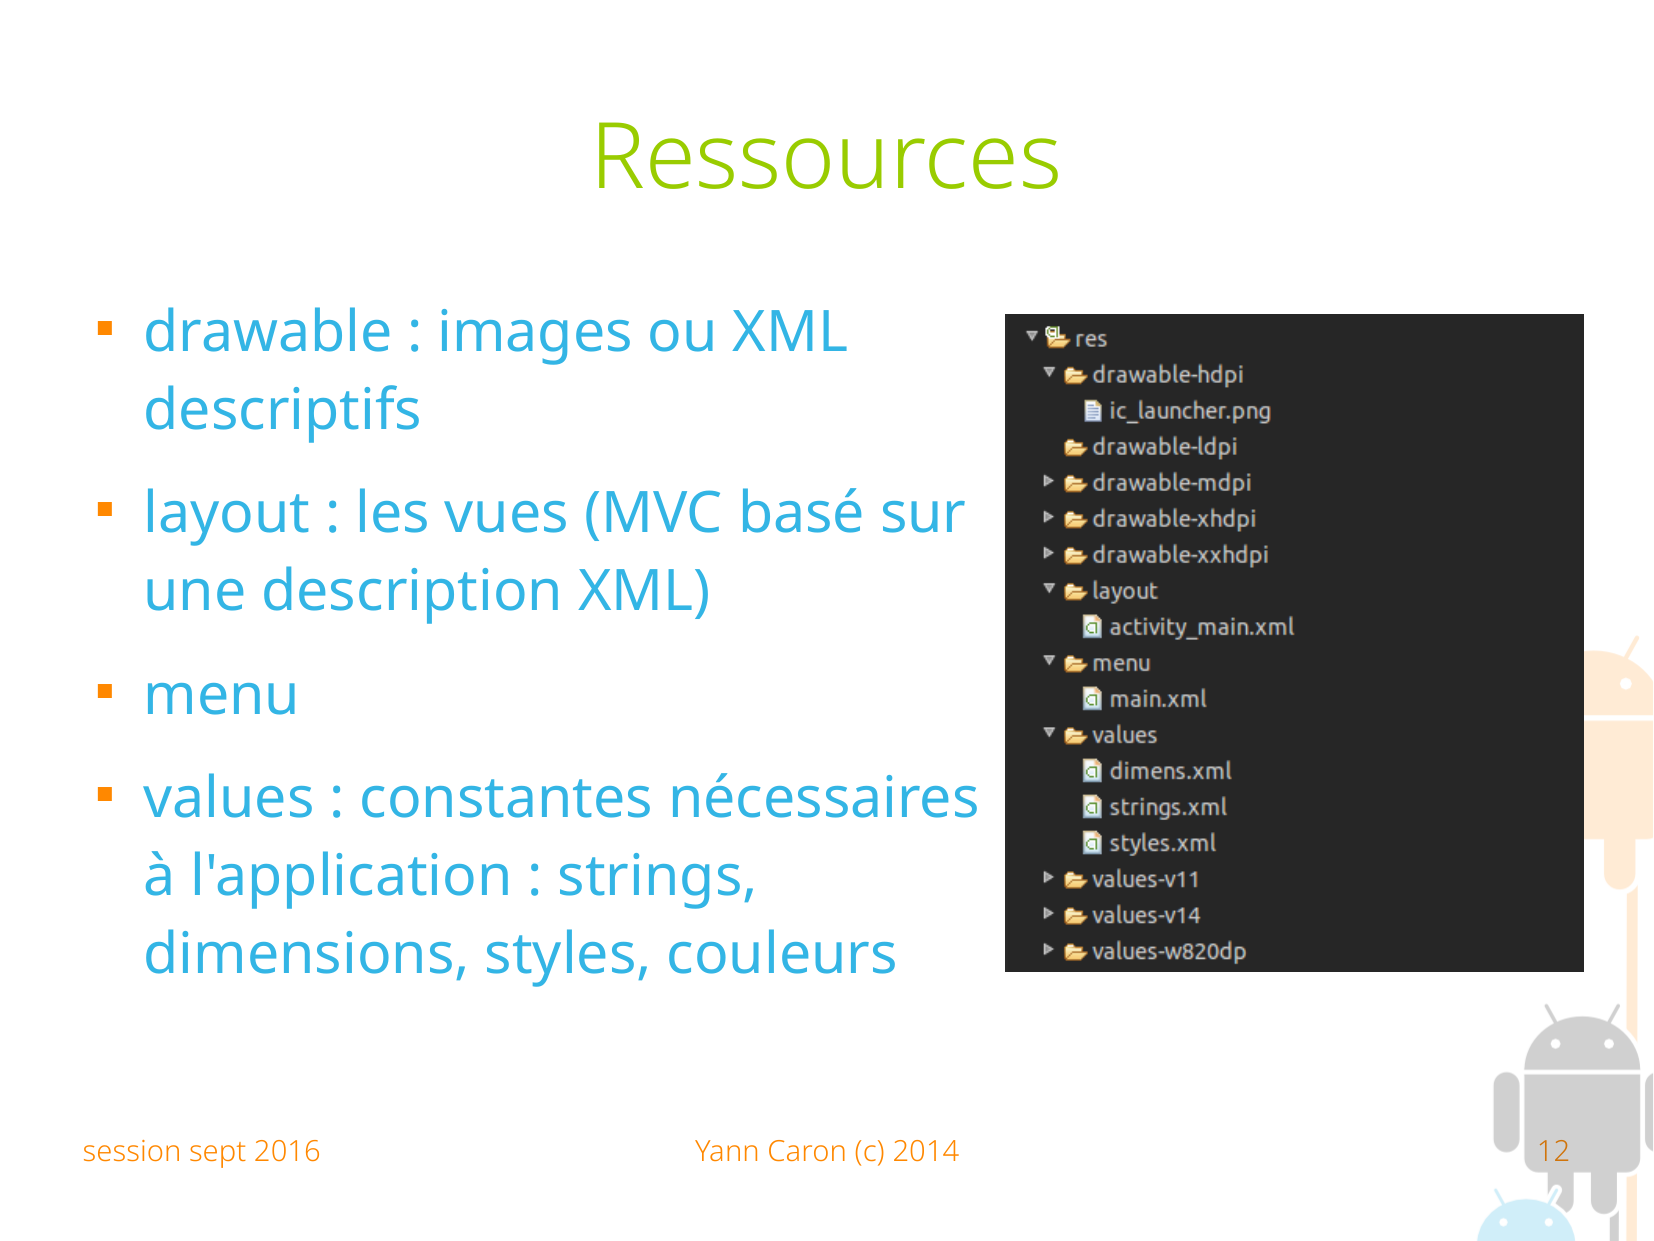

# Ressources
drawable : images ou XML descriptifs
layout : les vues (MVC basé sur une description XML)
menu
values : constantes nécessaires à l'application : strings, dimensions, styles, couleurs
session sept 2016
Yann Caron (c) 2014
12